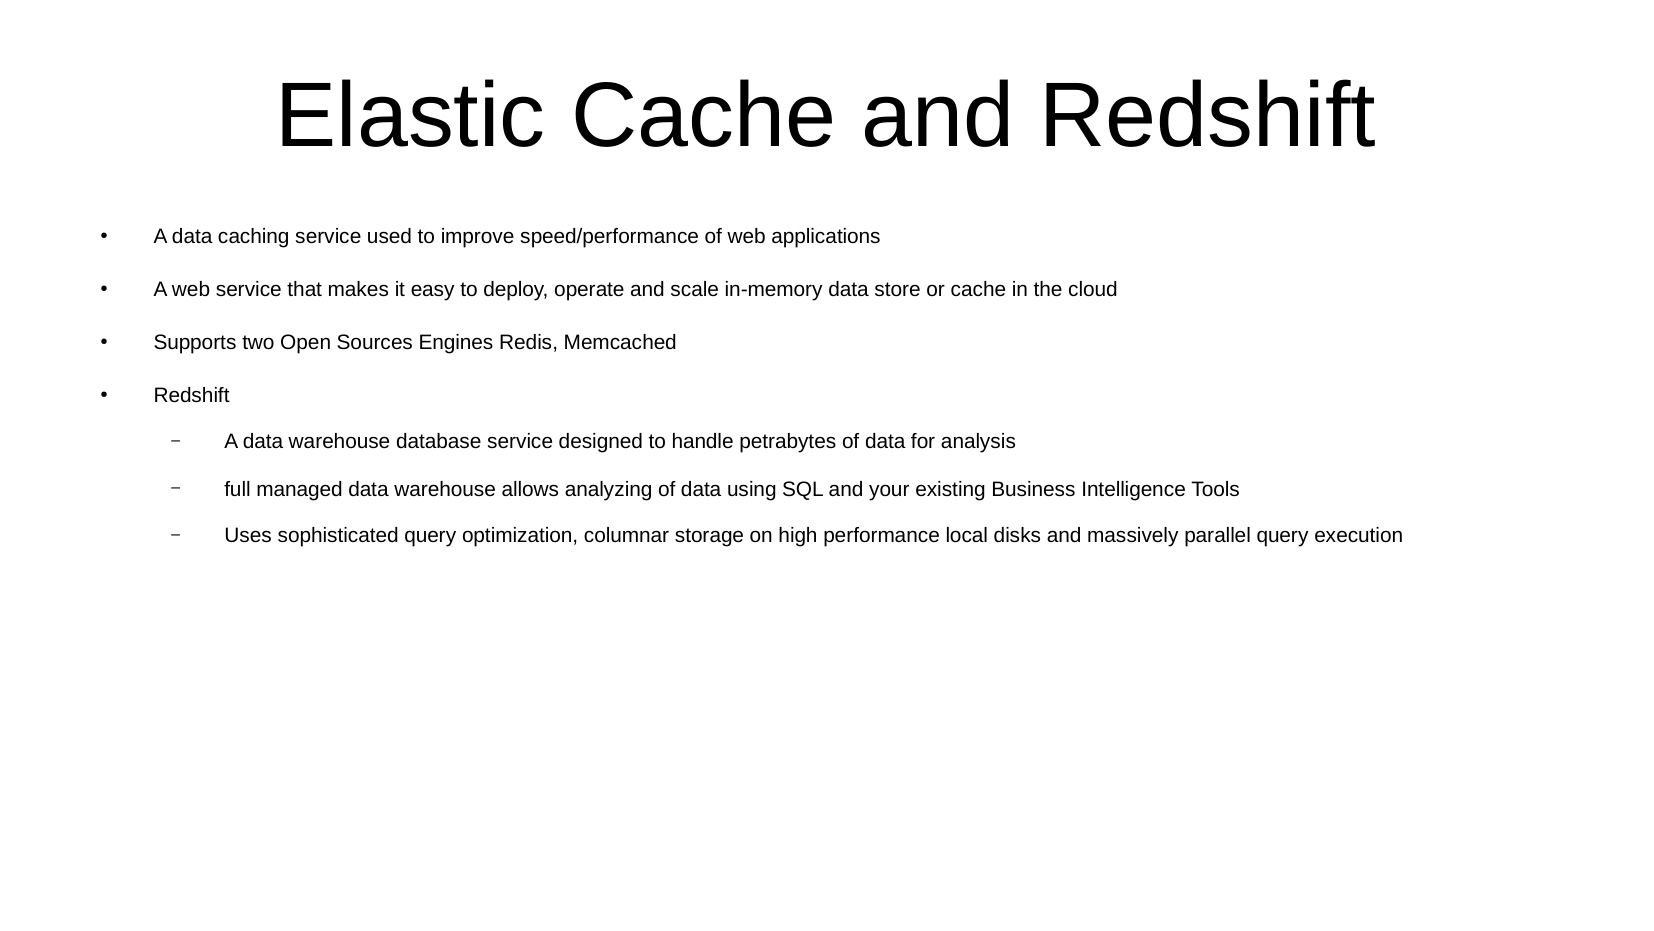

# Elastic Cache and Redshift
A data caching service used to improve speed/performance of web applications
A web service that makes it easy to deploy, operate and scale in-memory data store or cache in the cloud
Supports two Open Sources Engines Redis, Memcached
Redshift
A data warehouse database service designed to handle petrabytes of data for analysis
full managed data warehouse allows analyzing of data using SQL and your existing Business Intelligence Tools
Uses sophisticated query optimization, columnar storage on high performance local disks and massively parallel query execution